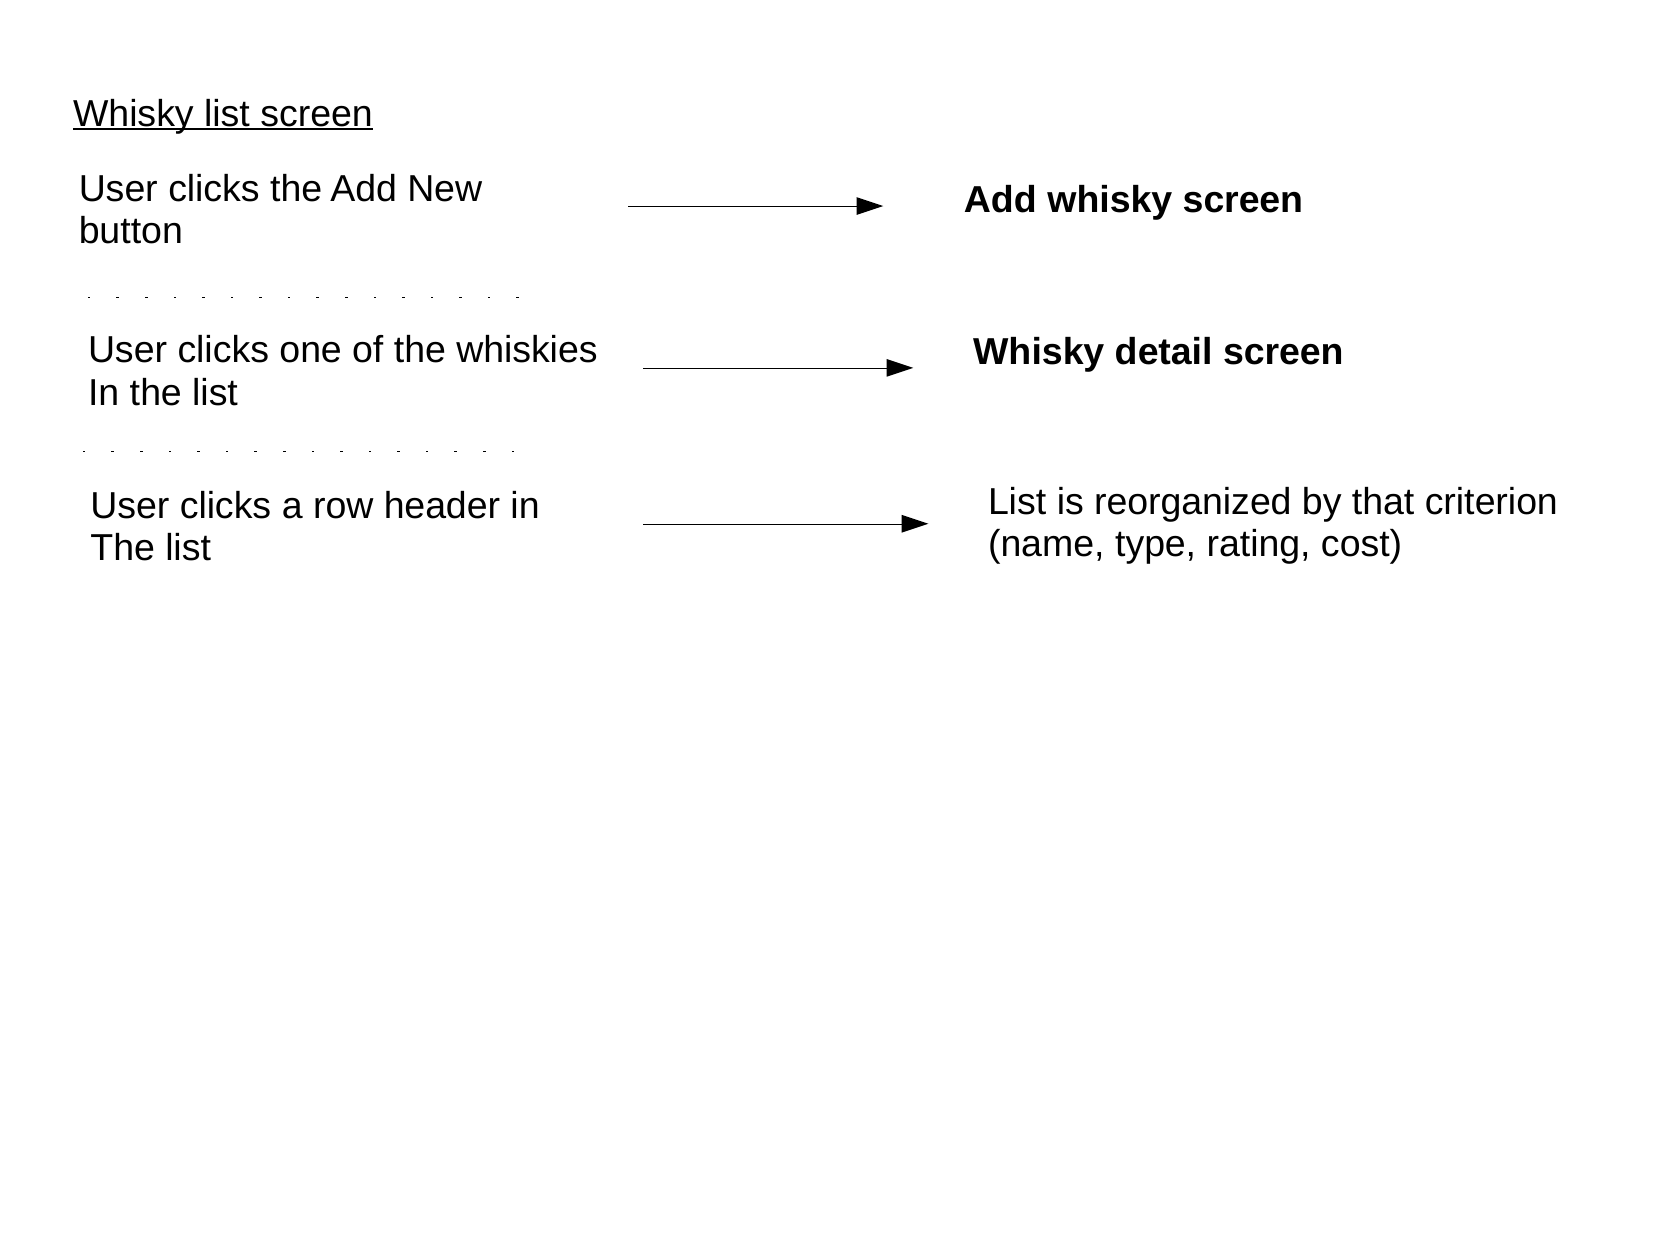

Whisky list screen
User clicks the Add New
button
Add whisky screen
User clicks one of the whiskies
In the list
Whisky detail screen
List is reorganized by that criterion
(name, type, rating, cost)
User clicks a row header in
The list